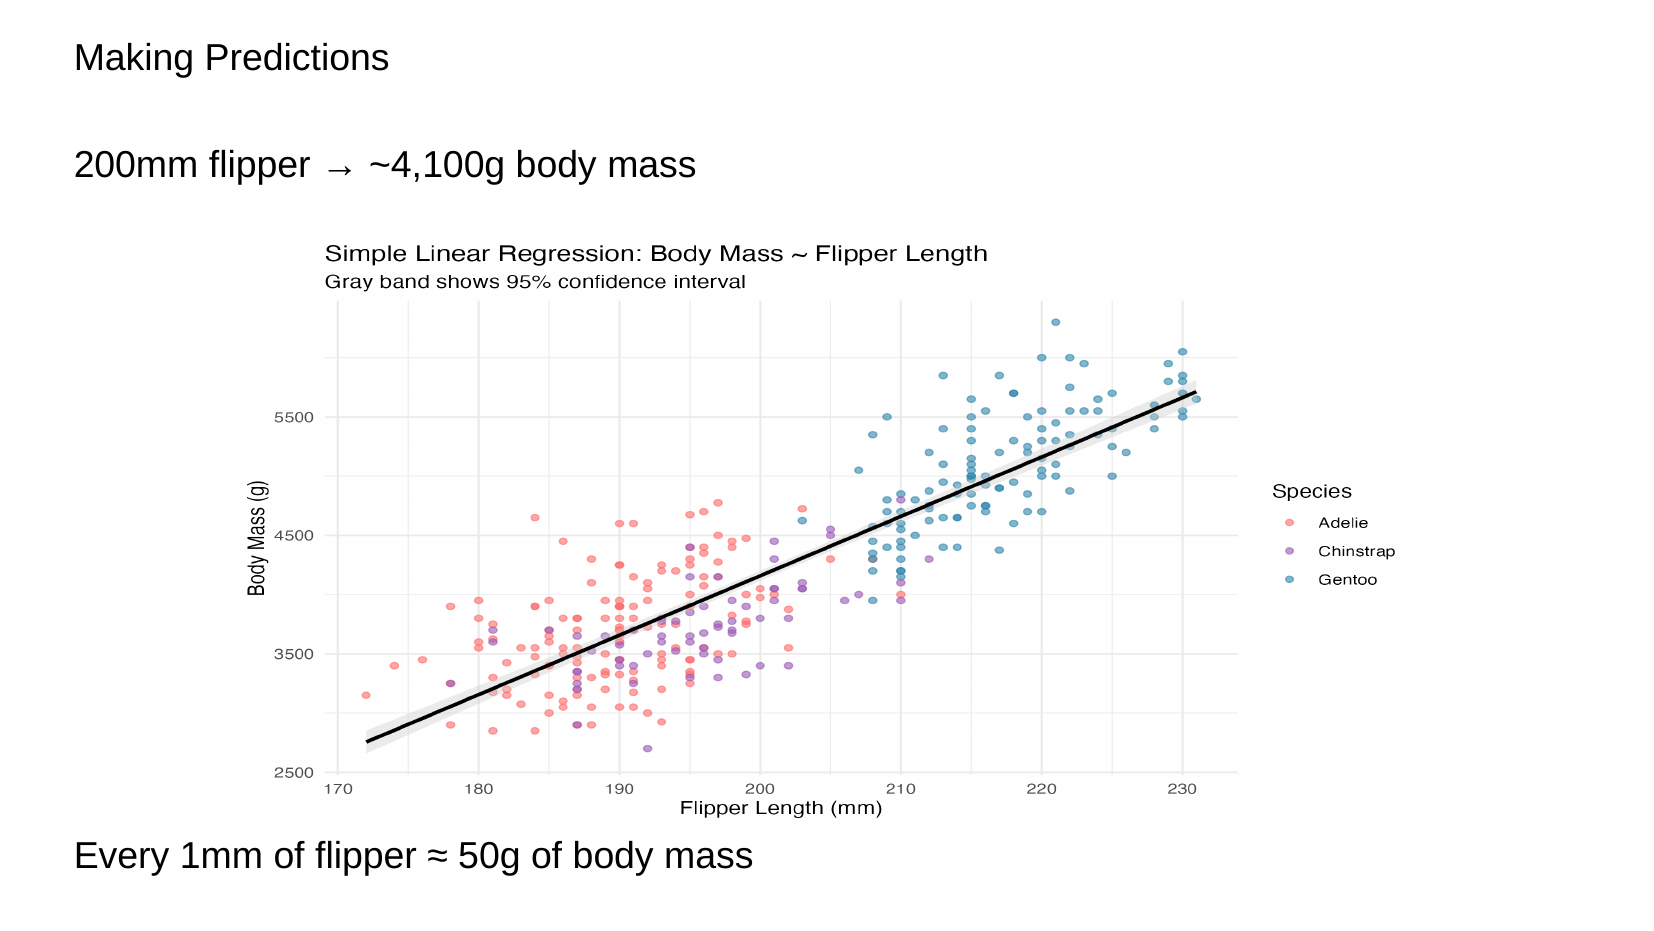

Making Predictions
200mm flipper → ~4,100g body mass
Every 1mm of flipper ≈ 50g of body mass